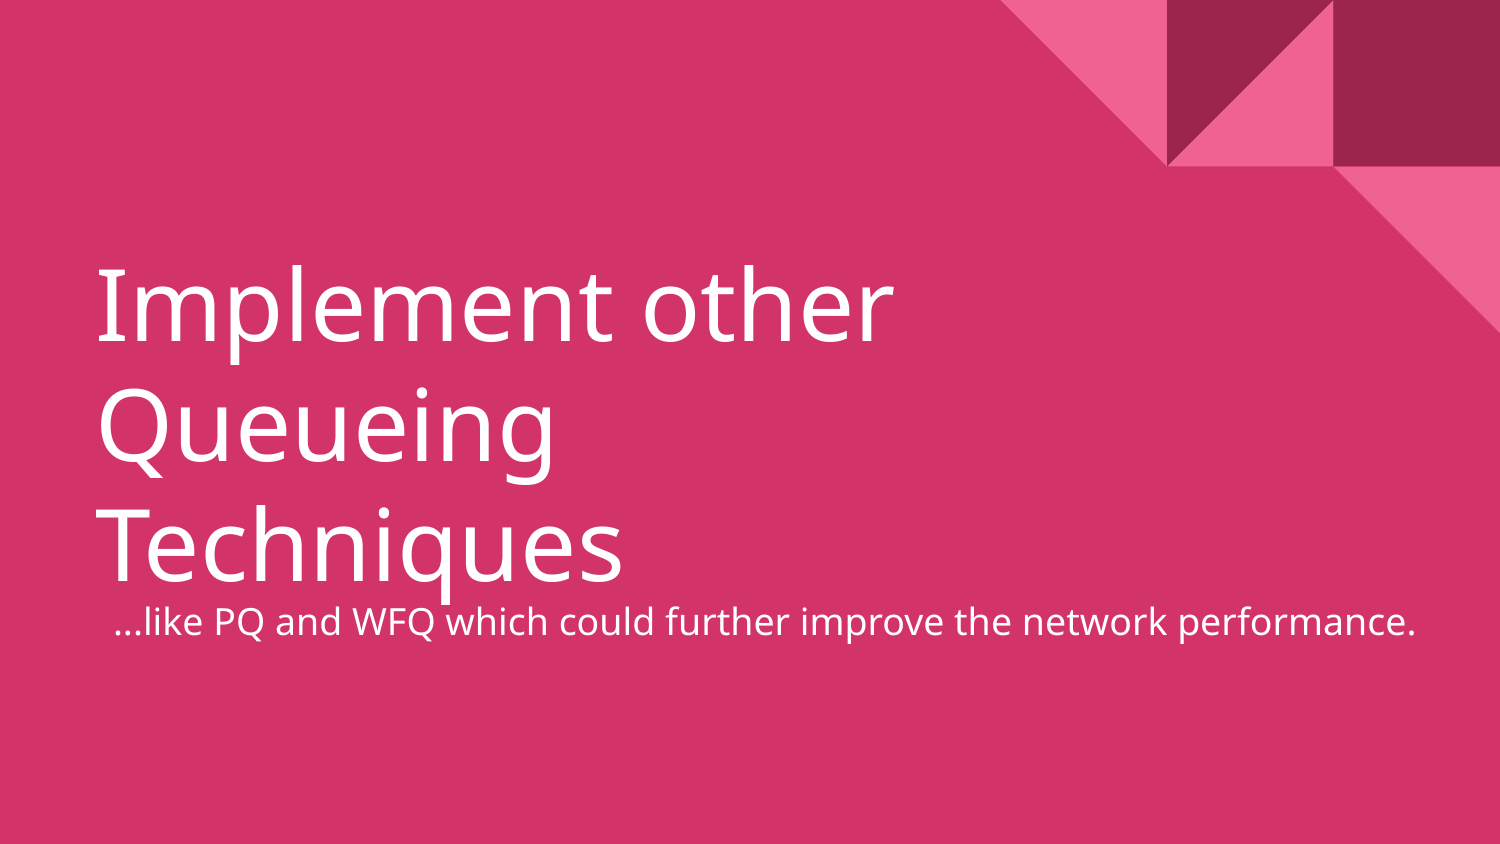

# Implement other Queueing Techniques
...like PQ and WFQ which could further improve the network performance.
	Mirror Linux, Microsoft, and 	Apple traffic to monitor possible intrusions and unnecessary traffic 	within the network in order formulate and enforce policies to block 	and limit such traffic.